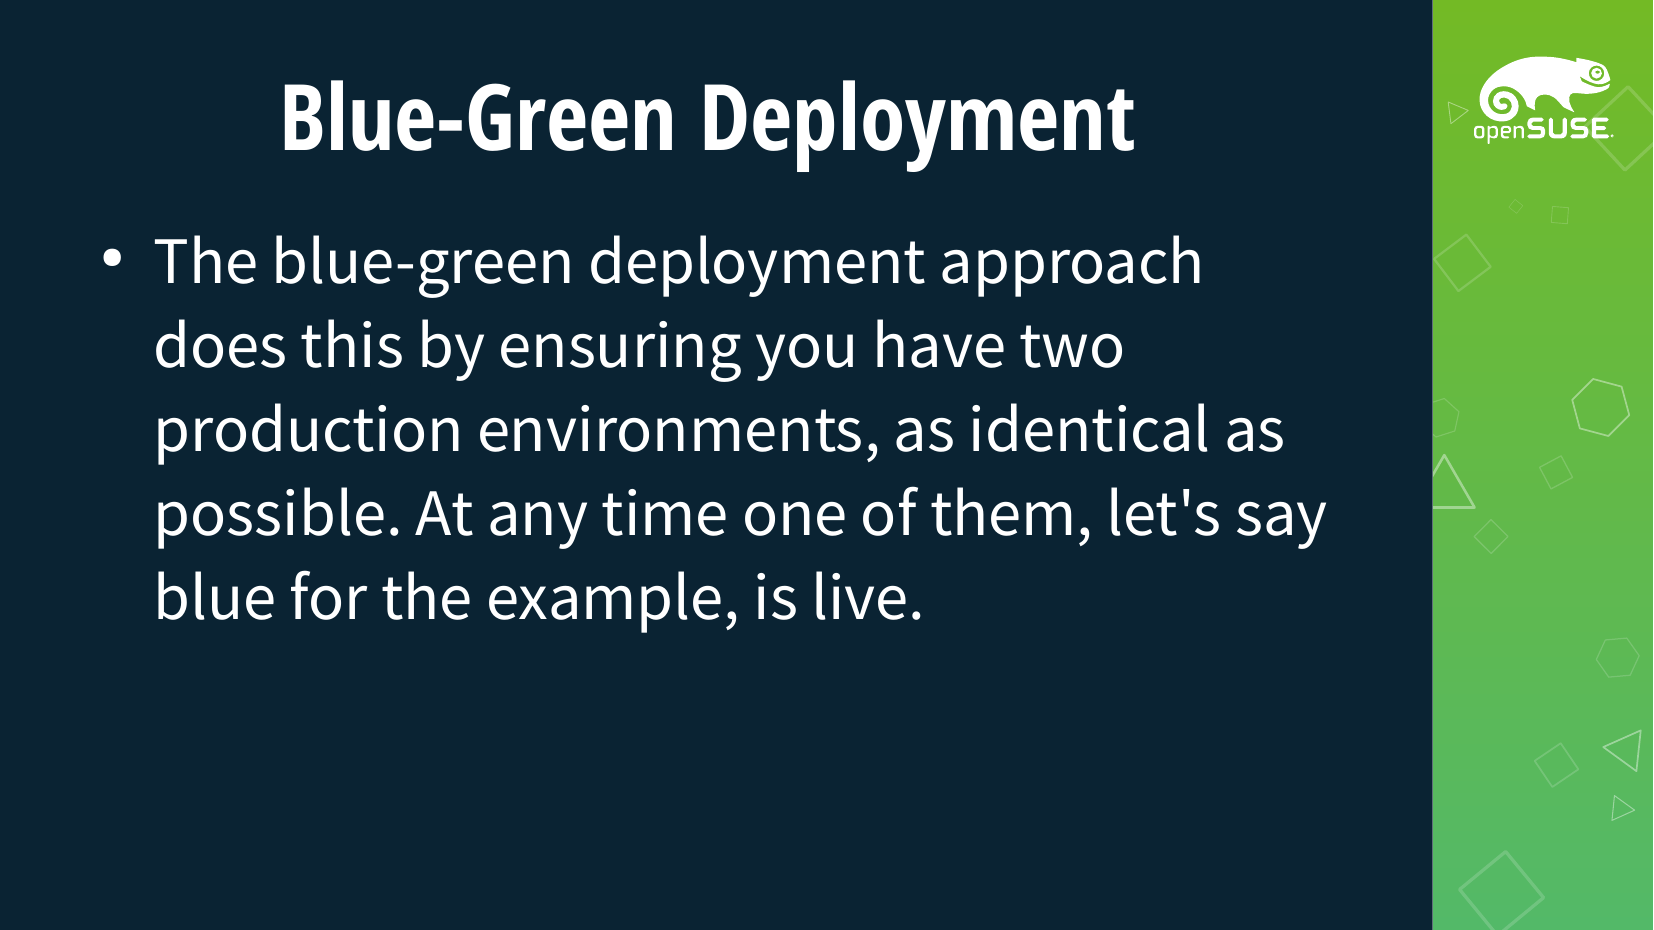

# Blue-Green Deployment
The blue-green deployment approach does this by ensuring you have two production environments, as identical as possible. At any time one of them, let's say blue for the example, is live.